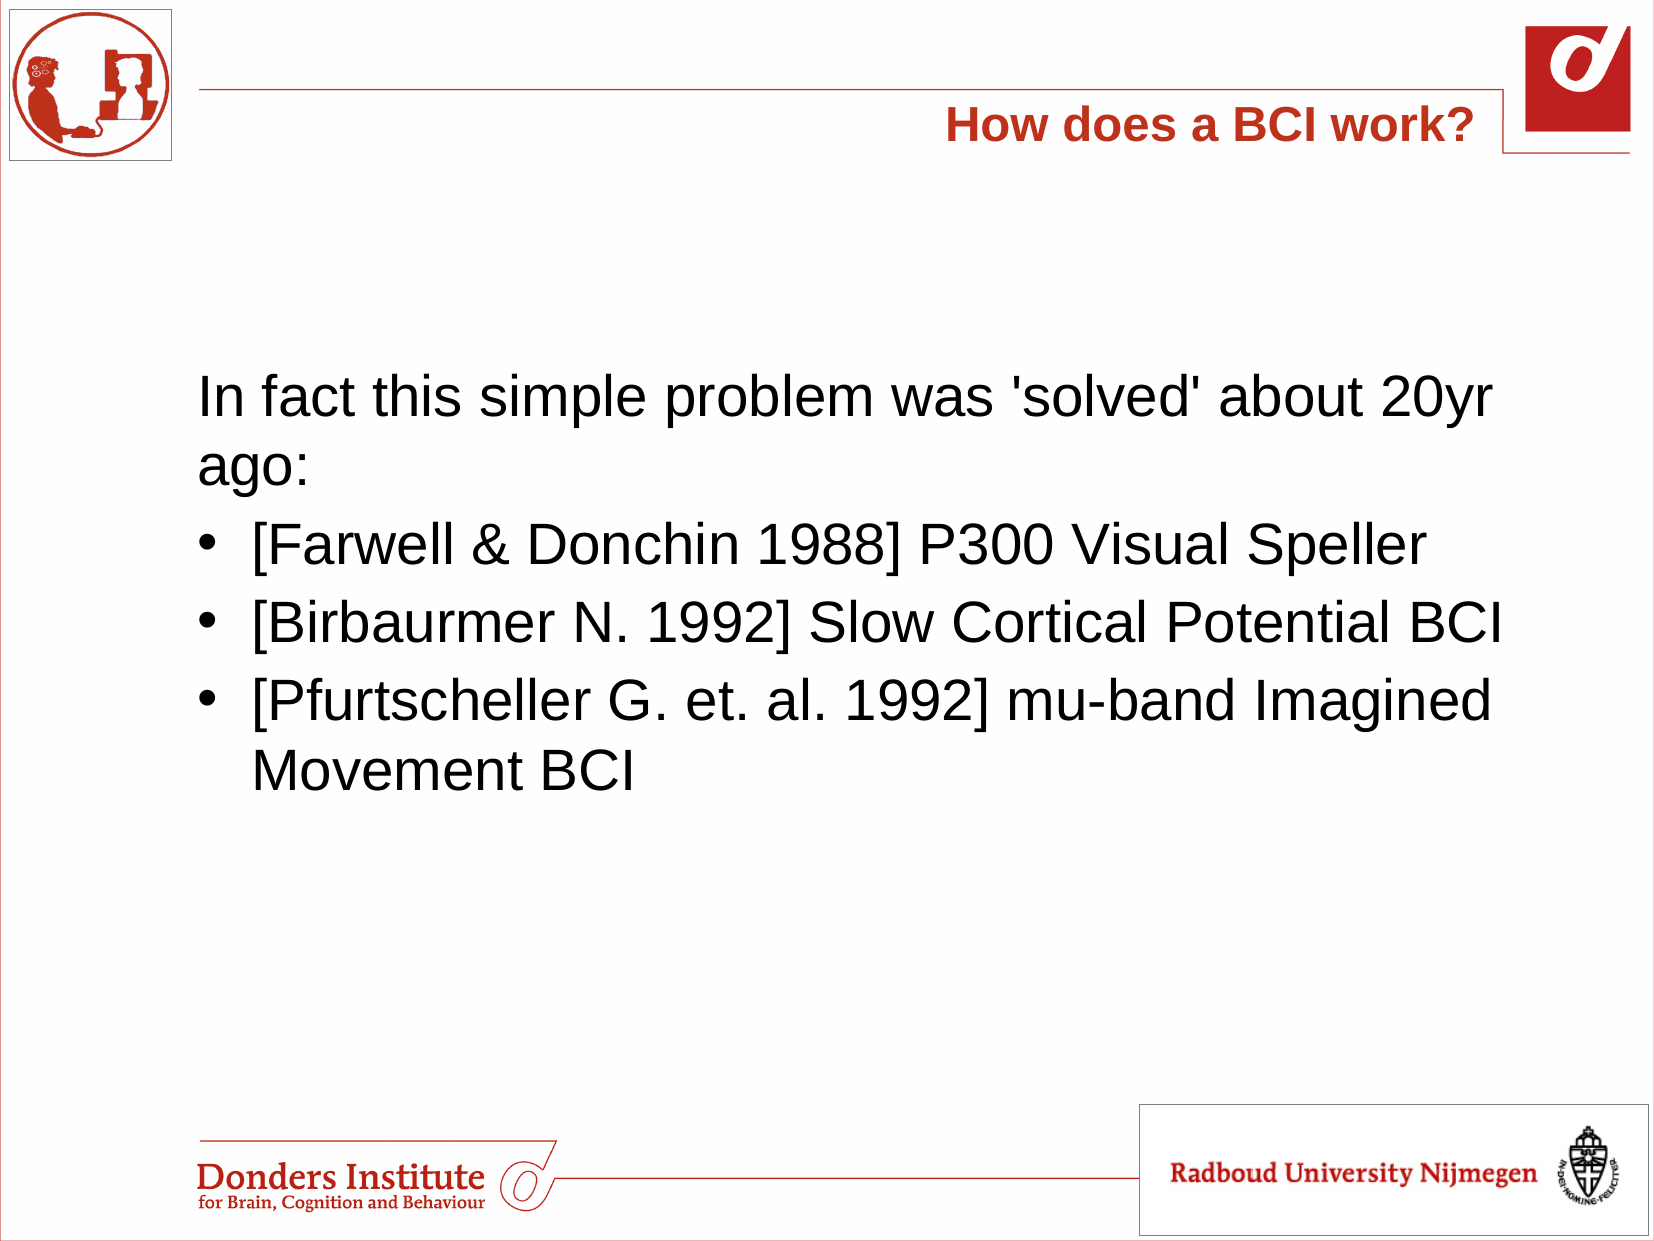

# How does a BCI work?
In fact this simple problem was 'solved' about 20yr ago:
[Farwell & Donchin 1988] P300 Visual Speller
[Birbaurmer N. 1992] Slow Cortical Potential BCI
[Pfurtscheller G. et. al. 1992] mu-band Imagined Movement BCI